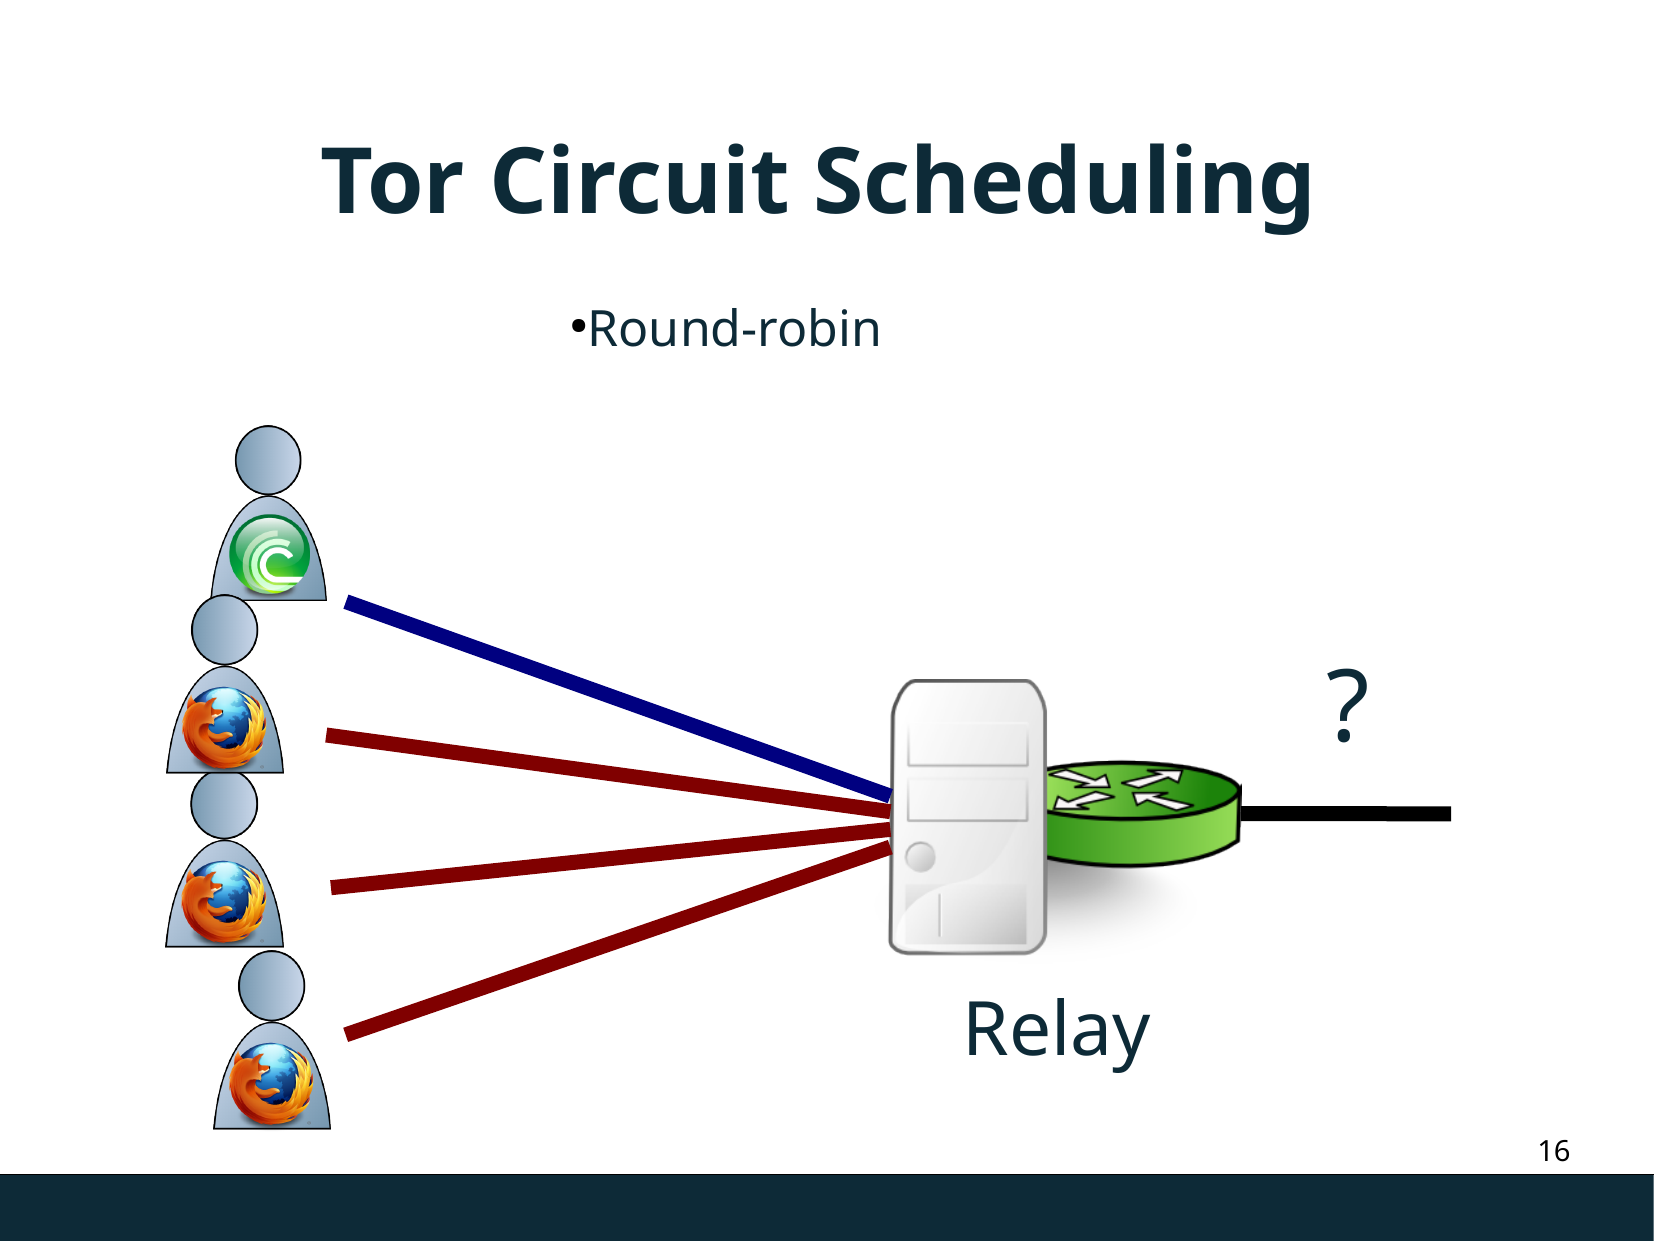

# Tor Circuit Scheduling
Round-robin
?
Relay
16